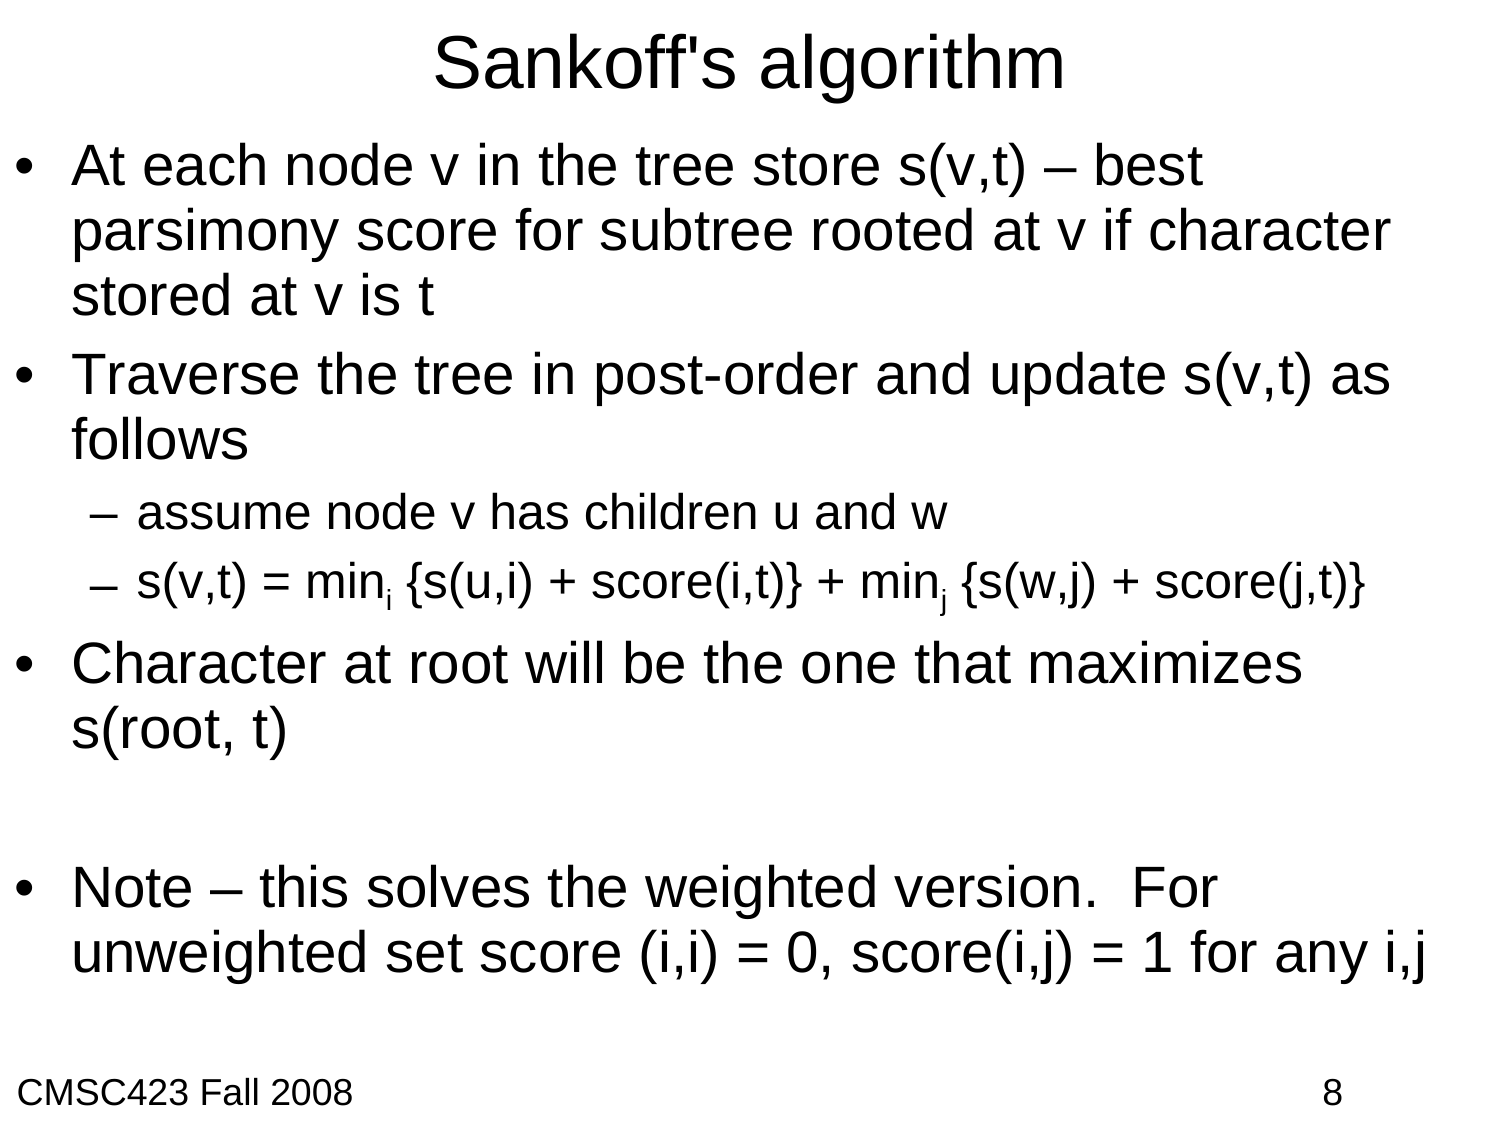

# Sankoff's algorithm
At each node v in the tree store s(v,t) – best parsimony score for subtree rooted at v if character stored at v is t
Traverse the tree in post-order and update s(v,t) as follows
assume node v has children u and w
s(v,t) = mini {s(u,i) + score(i,t)} + minj {s(w,j) + score(j,t)}
Character at root will be the one that maximizes s(root, t)
Note – this solves the weighted version. For unweighted set score (i,i) = 0, score(i,j) = 1 for any i,j
CMSC423 Fall 2008
8